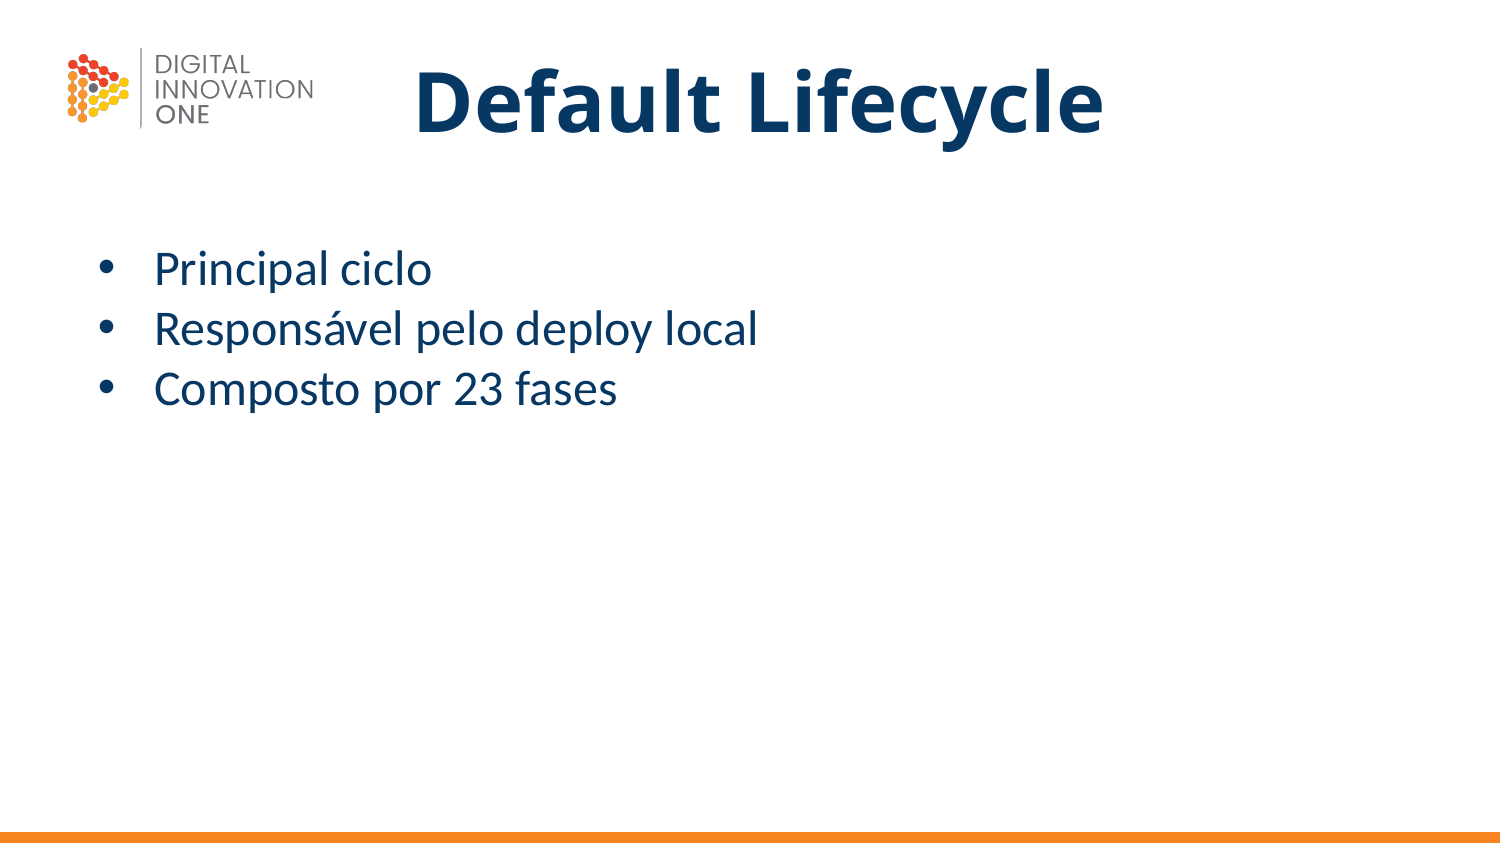

Default Lifecycle
Principal ciclo
Responsável pelo deploy local
Composto por 23 fases